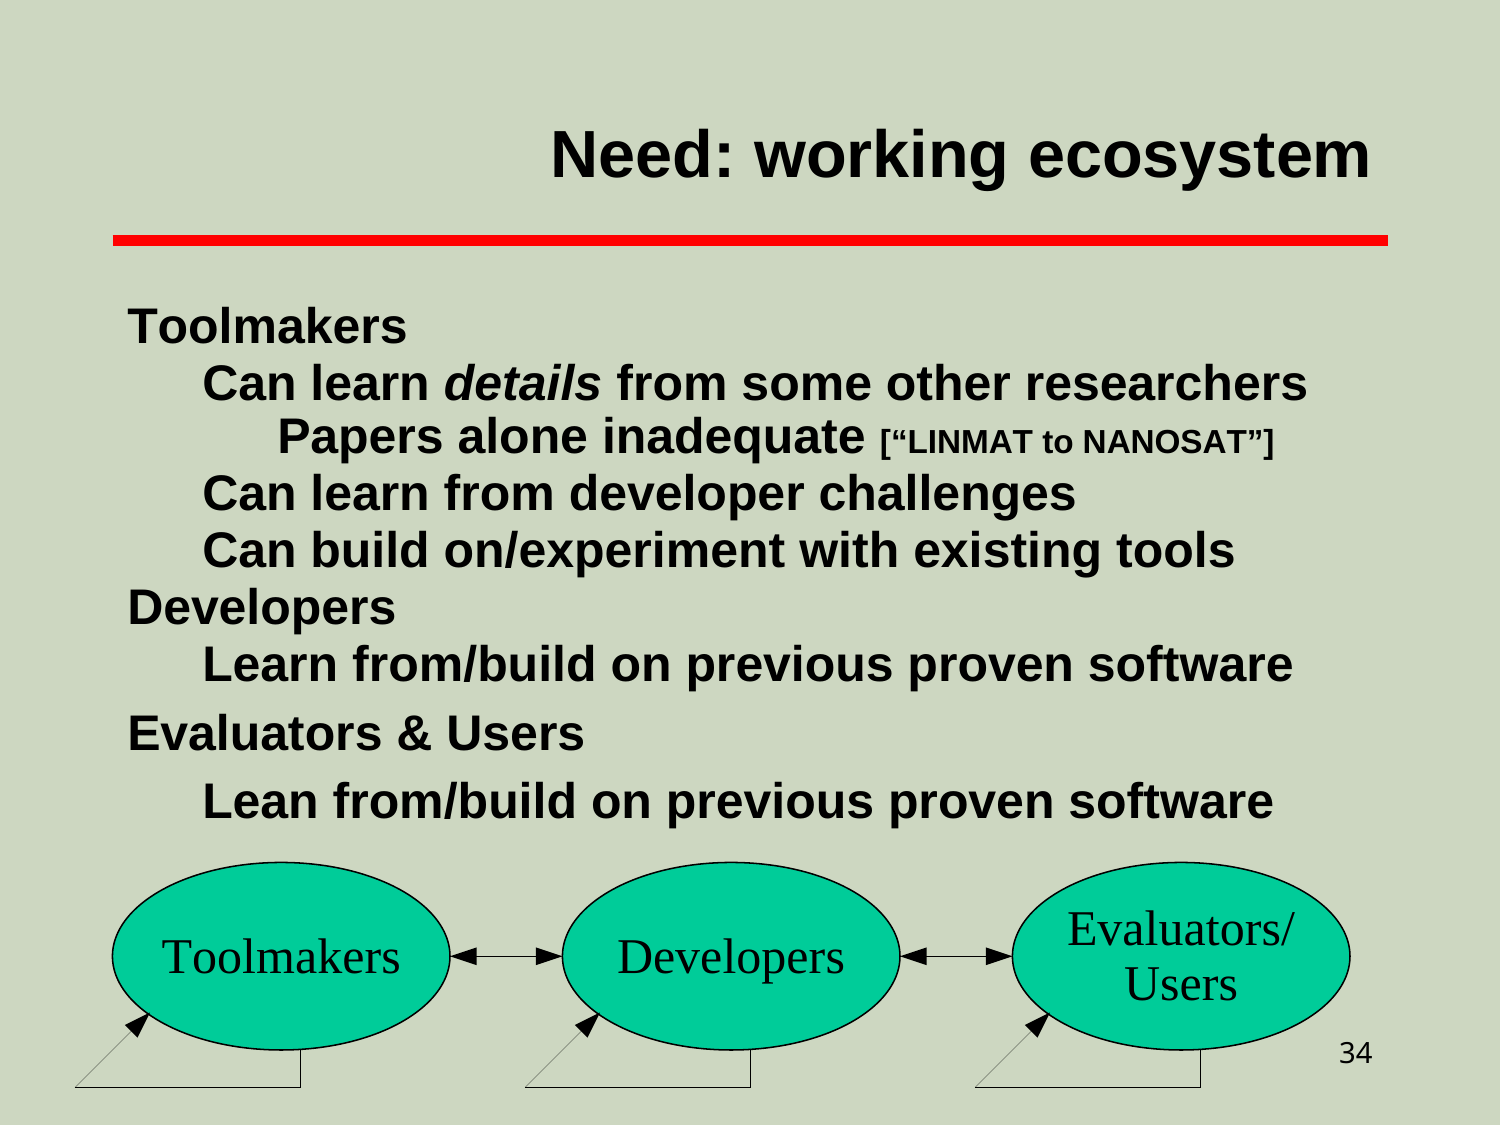

# Need: working ecosystem
Toolmakers
Can learn details from some other researchers
Papers alone inadequate [“LINMAT to NANOSAT”]
Can learn from developer challenges
Can build on/experiment with existing tools
Developers
Learn from/build on previous proven software
Evaluators & Users
Lean from/build on previous proven software
Toolmakers
Developers
Evaluators/
Users